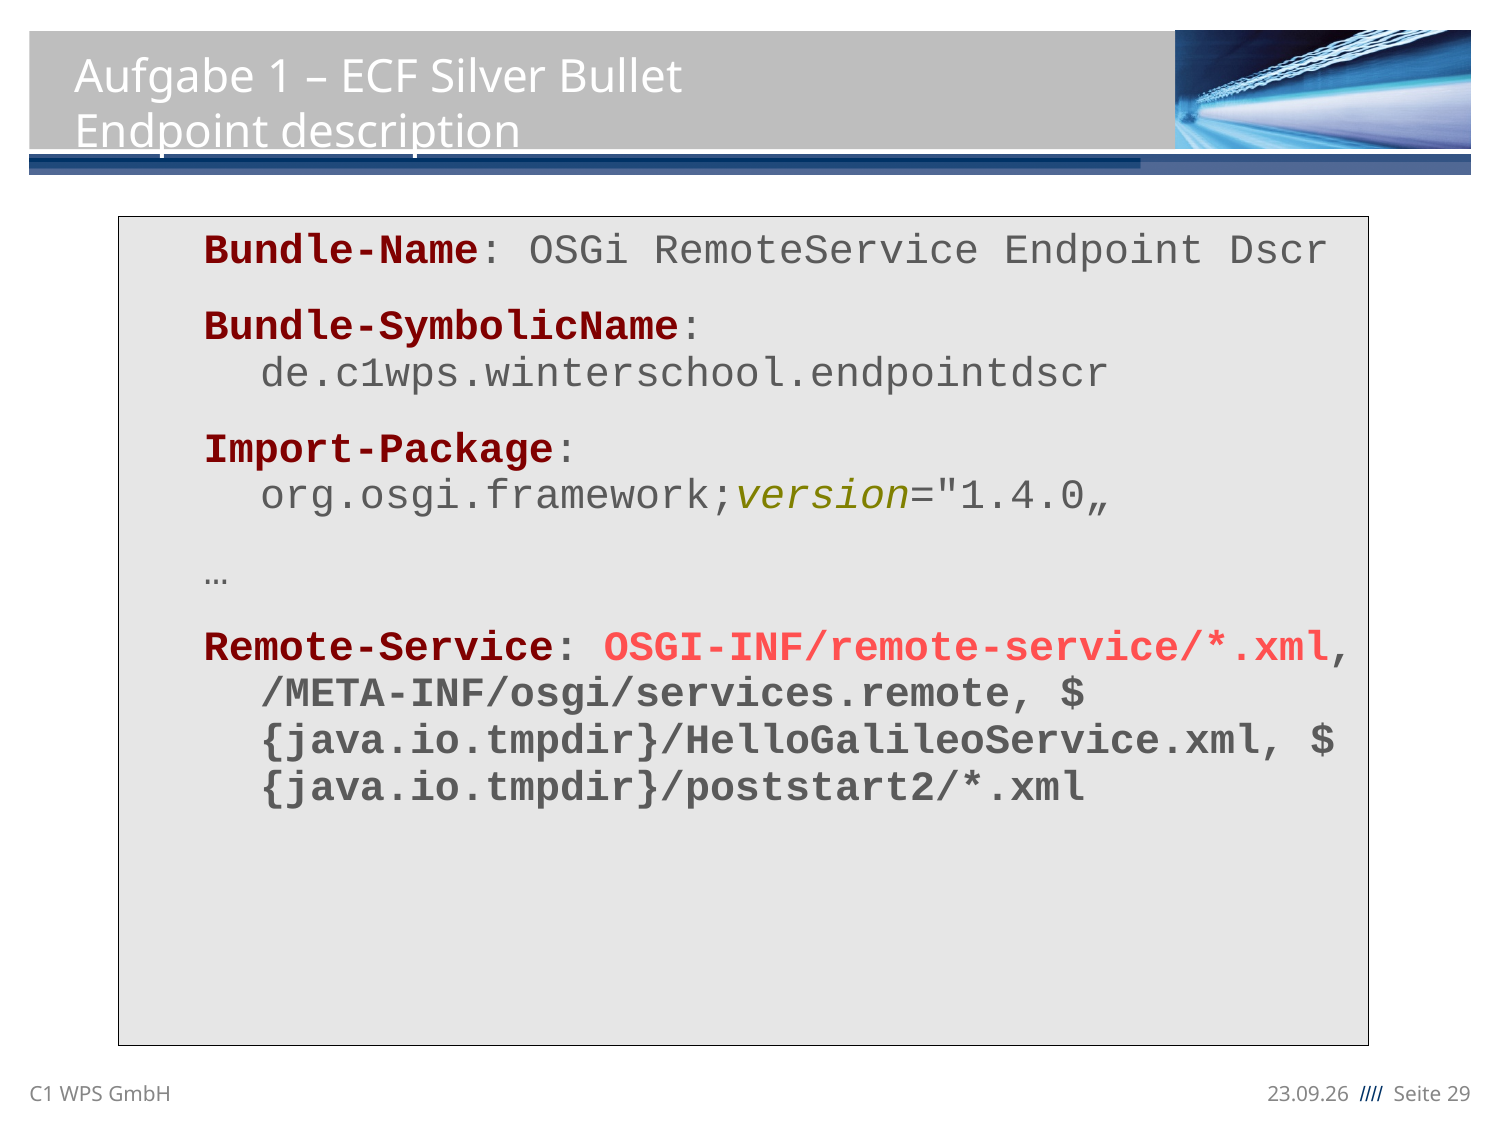

Aufgabe 1 – ECF Silver Bullet
Endpoint description
# File based discovery à la RFC119
Bundle-Name: OSGi RemoteService Endpoint Dscr
Bundle-SymbolicName: de.c1wps.winterschool.endpointdscr
Import-Package: org.osgi.framework;version="1.4.0„
…
Remote-Service: OSGI-INF/remote-service/*.xml, /META-INF/osgi/services.remote, ${java.io.tmpdir}/HelloGalileoService.xml, ${java.io.tmpdir}/poststart2/*.xml
!!! OSGI-INF/remote-service/*.xml is default !!!